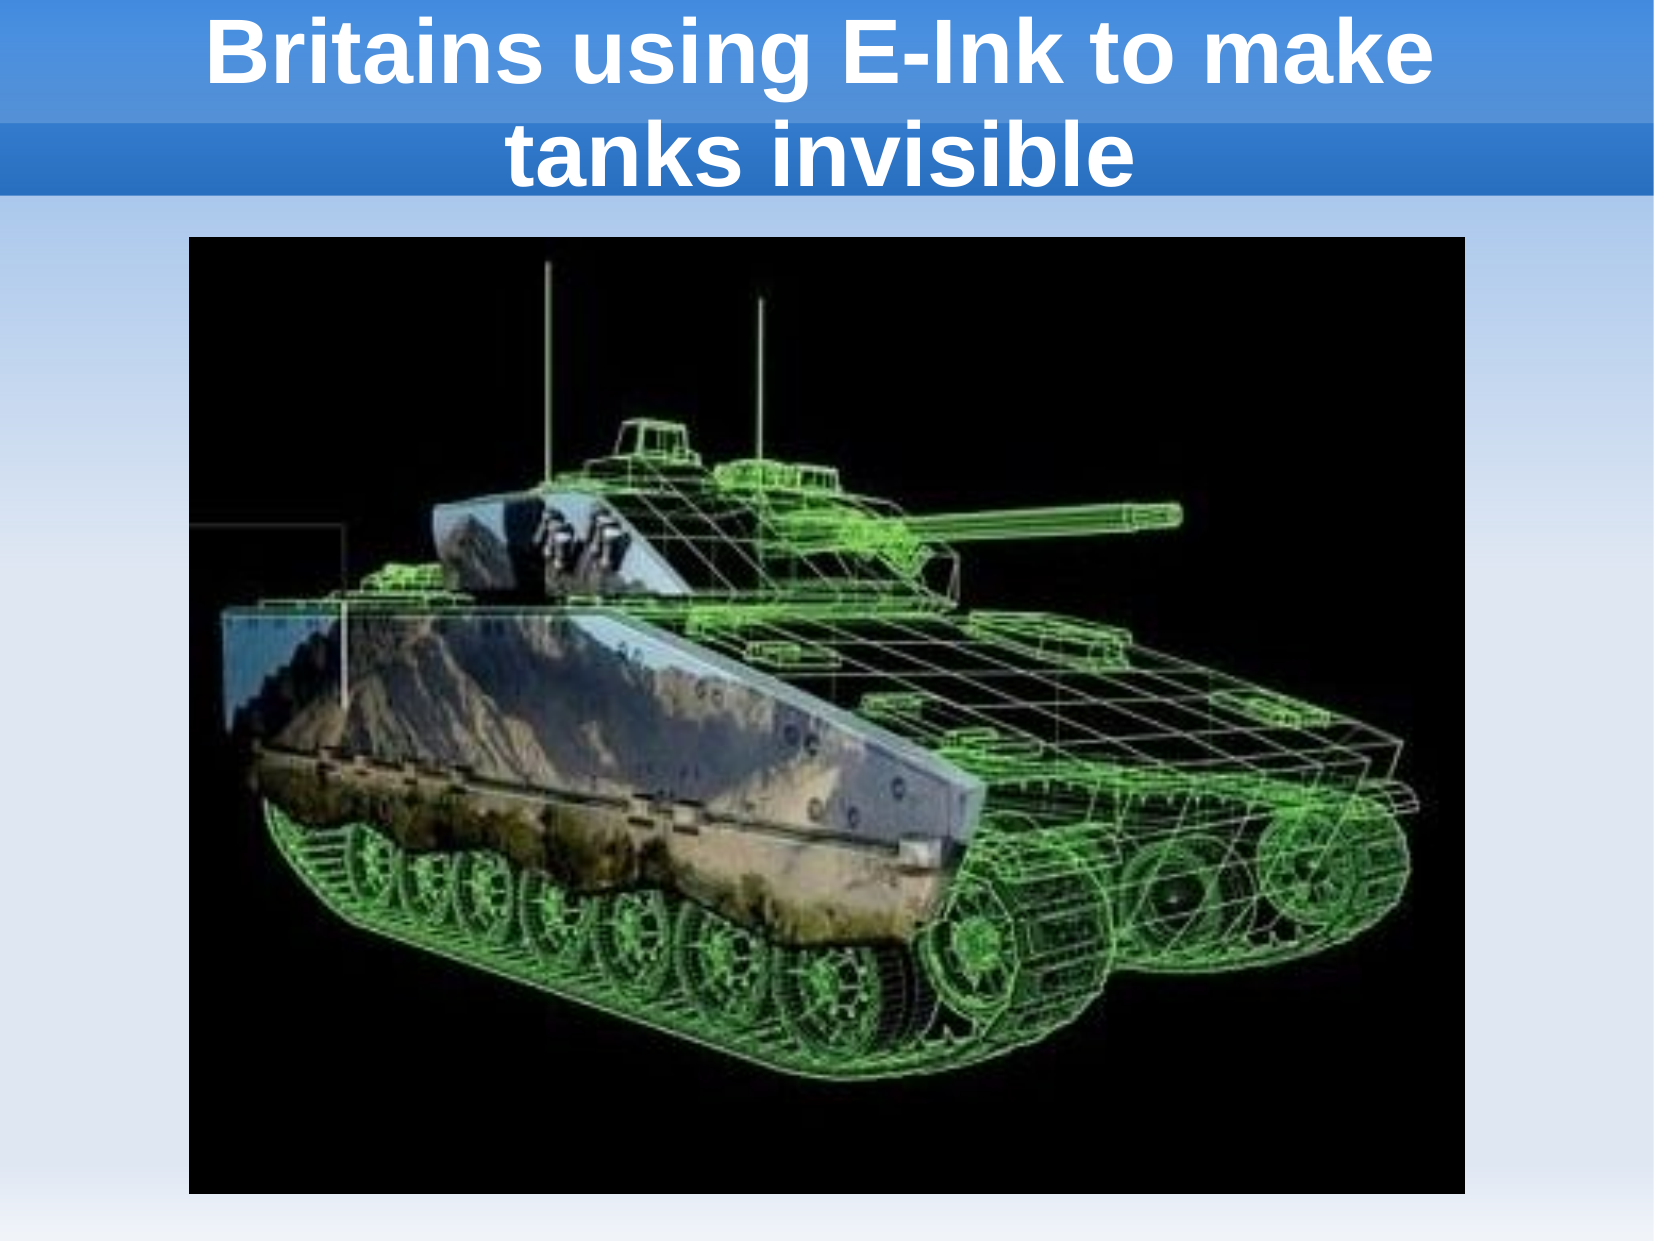

# Britains using E-Ink to make tanks invisible